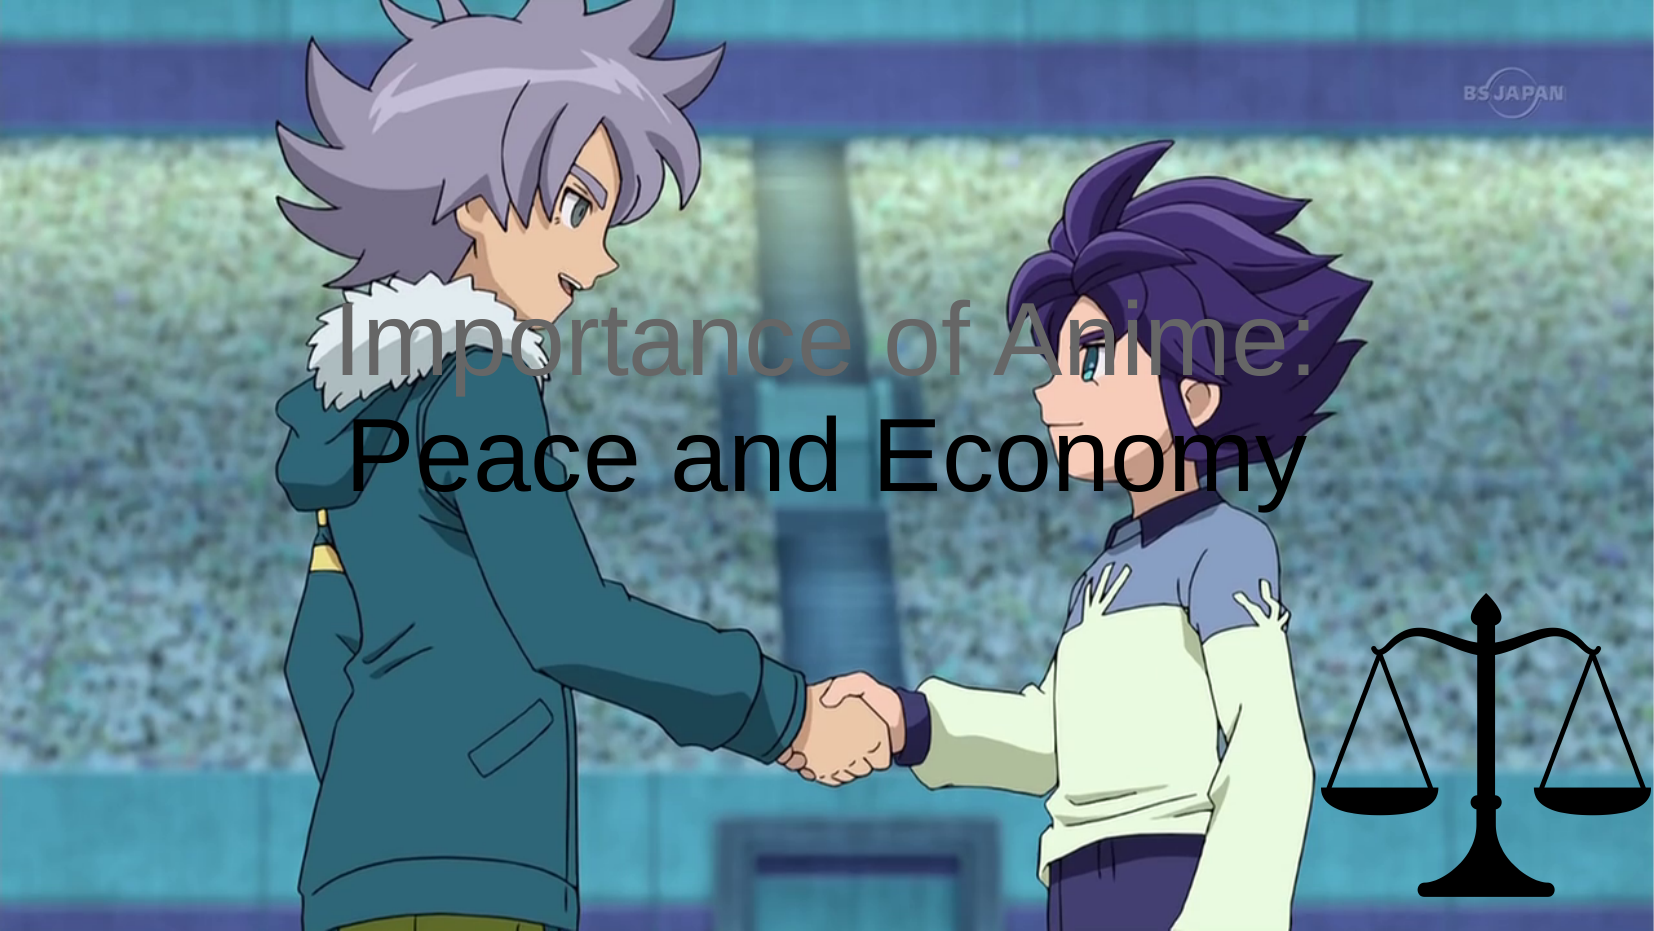

# Importance of Anime:
Peace and Economy